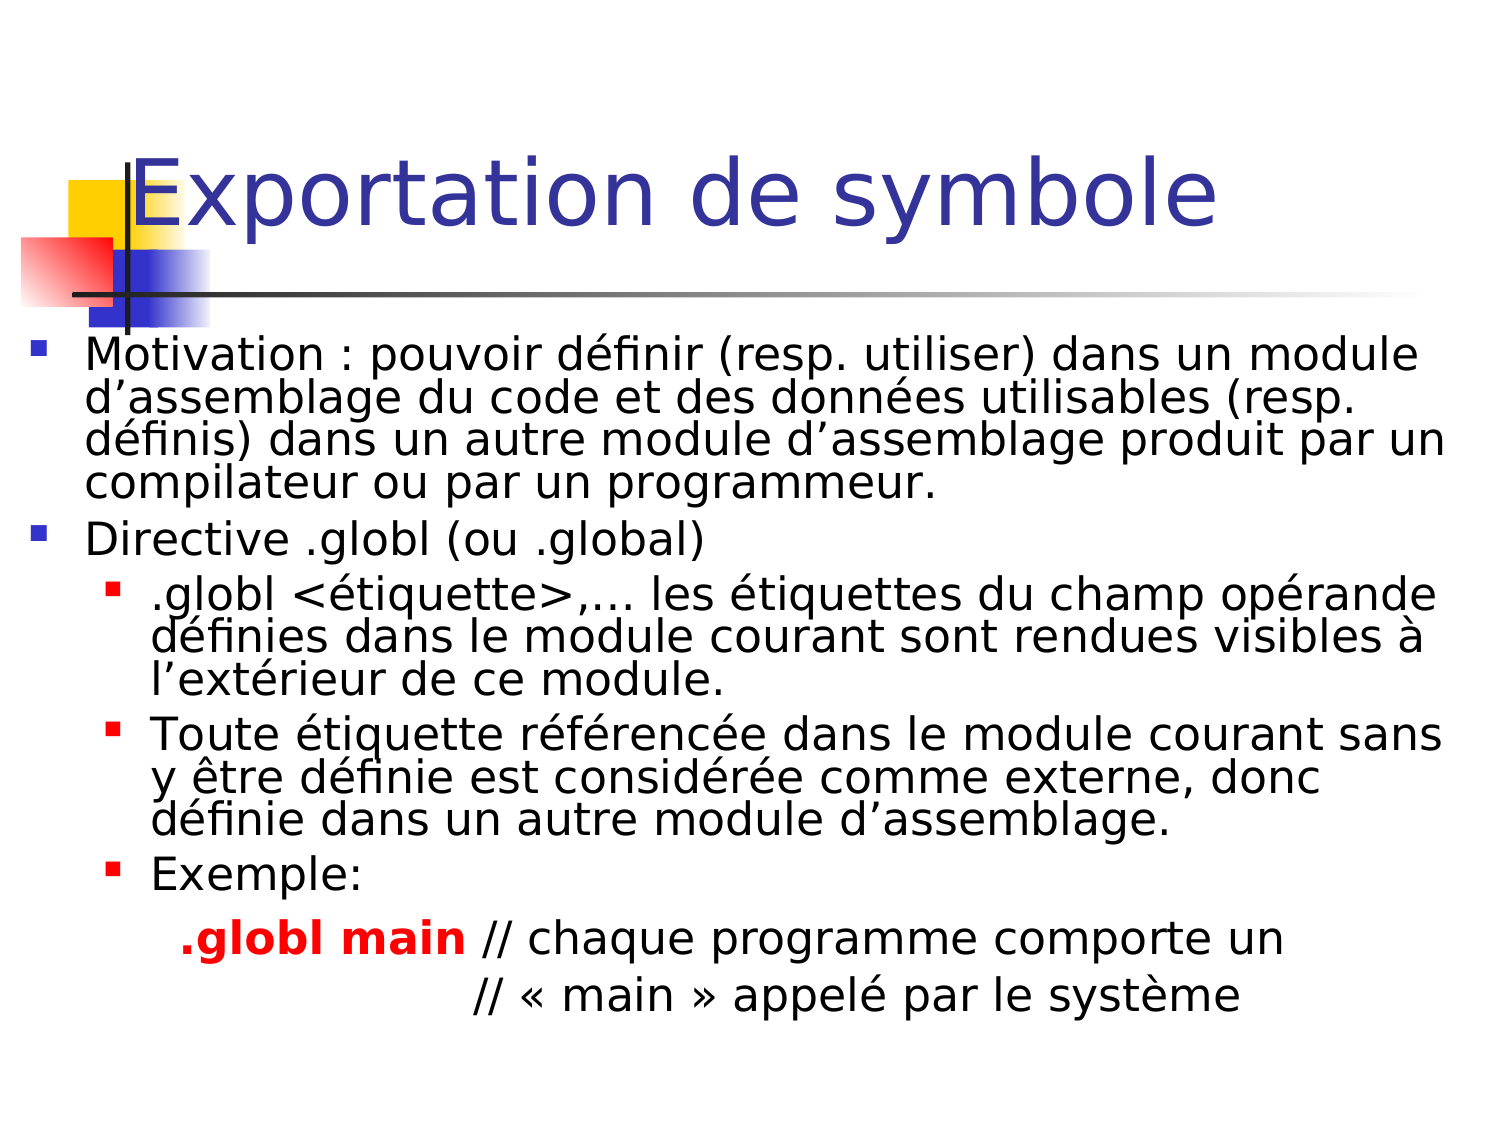

# Exportation de symbole
Motivation : pouvoir définir (resp. utiliser) dans un module d’assemblage du code et des données utilisables (resp. définis) dans un autre module d’assemblage produit par un compilateur ou par un programmeur.
Directive .globl (ou .global)
.globl <étiquette>,… les étiquettes du champ opérande définies dans le module courant sont rendues visibles à l’extérieur de ce module.
Toute étiquette référencée dans le module courant sans y être définie est considérée comme externe, donc définie dans un autre module d’assemblage.
Exemple:
.globl main // chaque programme comporte un
			 // « main » appelé par le système